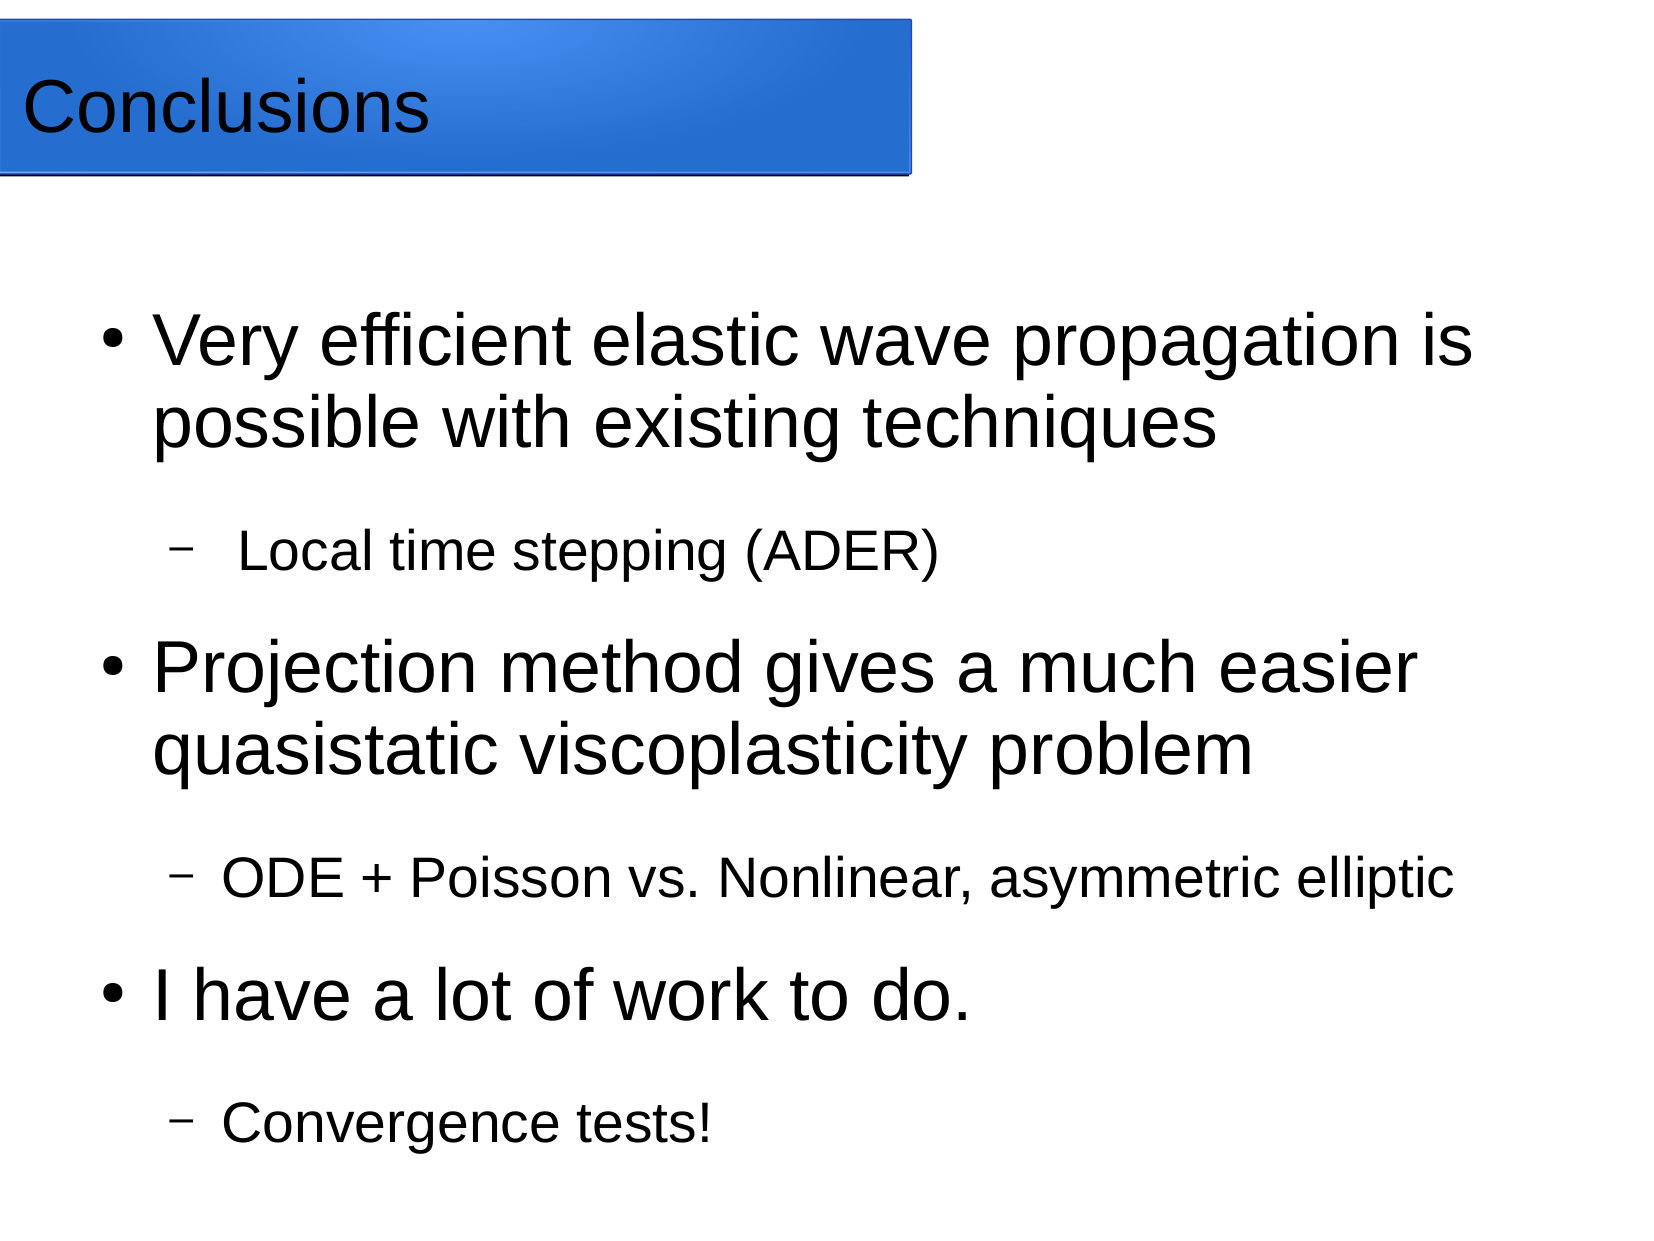

# Conclusions
Very efficient elastic wave propagation is possible with existing techniques
 Local time stepping (ADER)
Projection method gives a much easier quasistatic viscoplasticity problem
ODE + Poisson vs. Nonlinear, asymmetric elliptic
I have a lot of work to do.
Convergence tests!